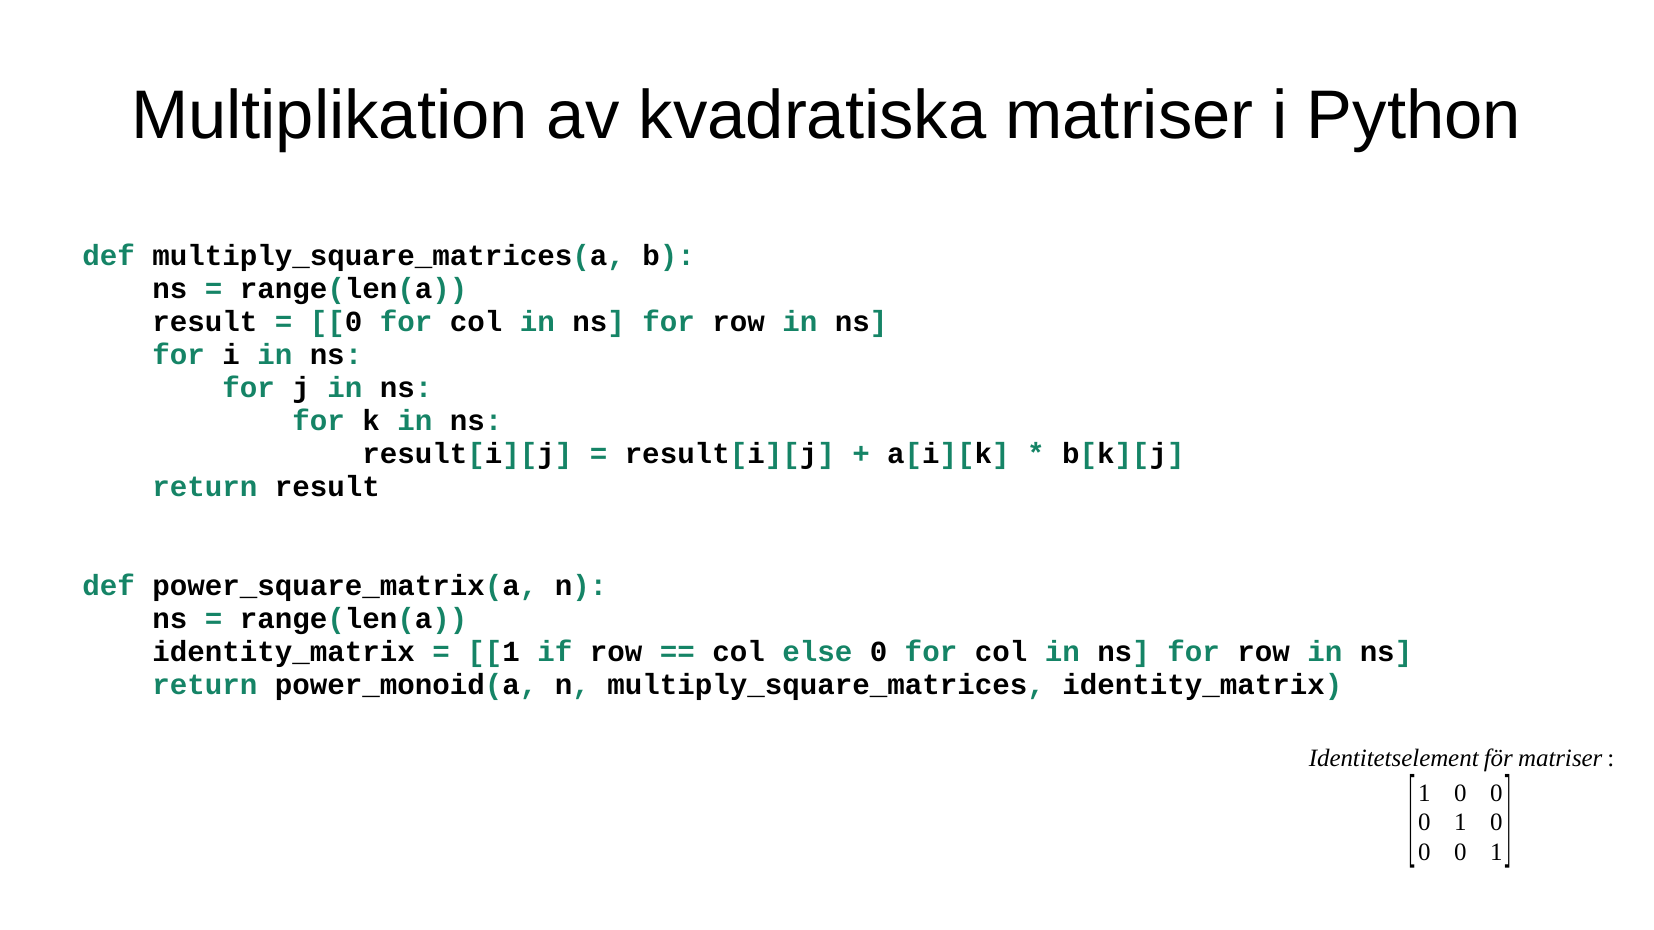

# Multiplikation av kvadratiska matriser i Python
def multiply_square_matrices(a, b):
 ns = range(len(a))
 result = [[0 for col in ns] for row in ns]
 for i in ns:
 for j in ns:
 for k in ns:
 result[i][j] = result[i][j] + a[i][k] * b[k][j]
 return result
def power_square_matrix(a, n):
 ns = range(len(a))
 identity_matrix = [[1 if row == col else 0 for col in ns] for row in ns]
 return power_monoid(a, n, multiply_square_matrices, identity_matrix)